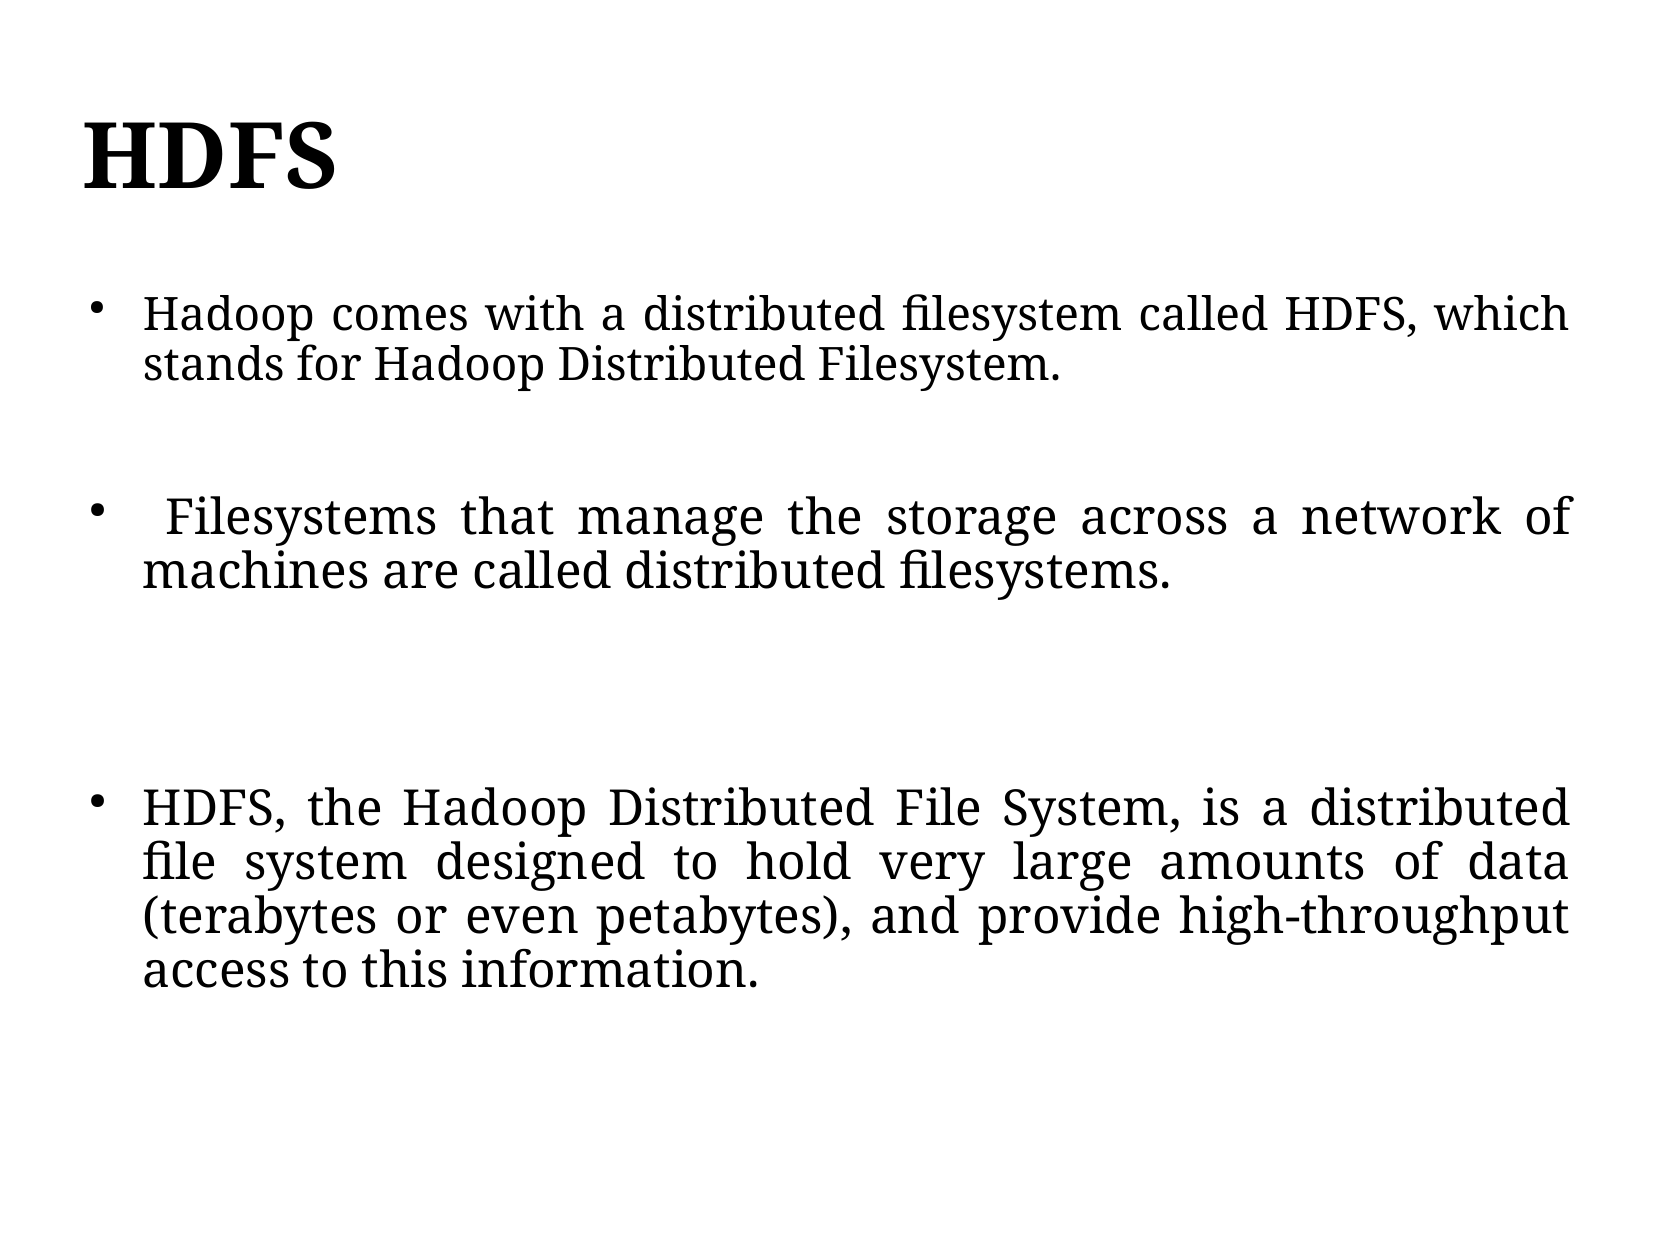

# HDFS
Hadoop comes with a distributed filesystem called HDFS, which stands for Hadoop Distributed Filesystem.
 Filesystems that manage the storage across a network of machines are called distributed filesystems.
HDFS, the Hadoop Distributed File System, is a distributed file system designed to hold very large amounts of data (terabytes or even petabytes), and provide high-throughput access to this information.